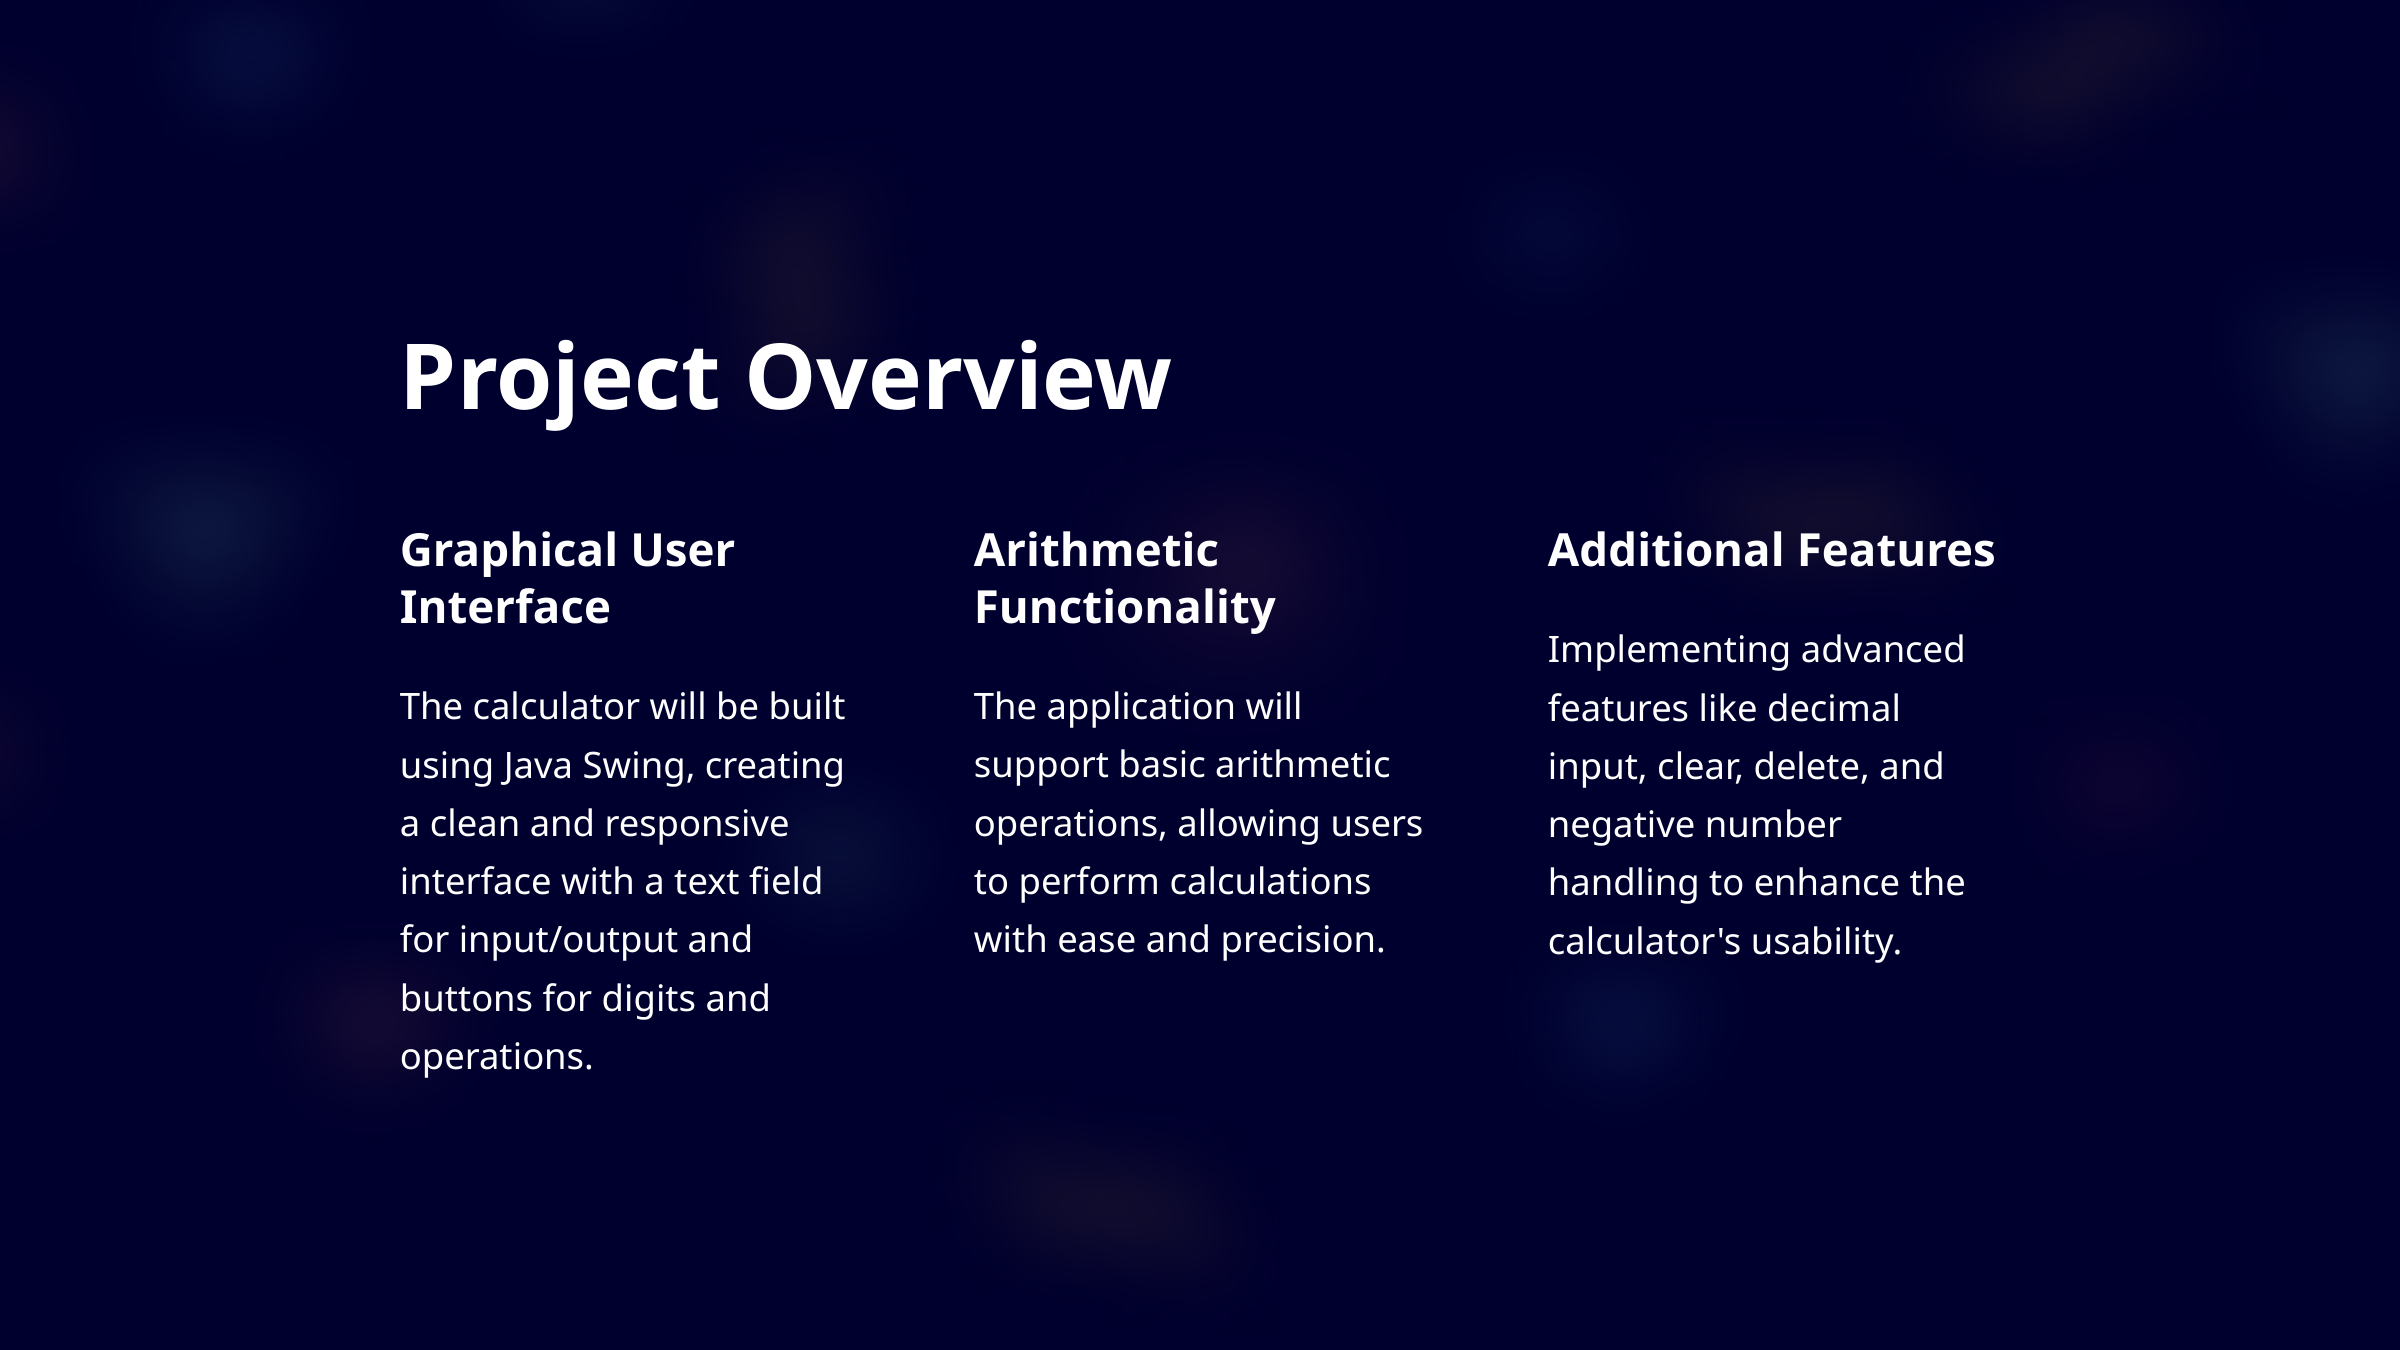

Project Overview
Graphical User Interface
Arithmetic Functionality
Additional Features
Implementing advanced features like decimal input, clear, delete, and negative number handling to enhance the calculator's usability.
The calculator will be built using Java Swing, creating a clean and responsive interface with a text field for input/output and buttons for digits and operations.
The application will support basic arithmetic operations, allowing users to perform calculations with ease and precision.